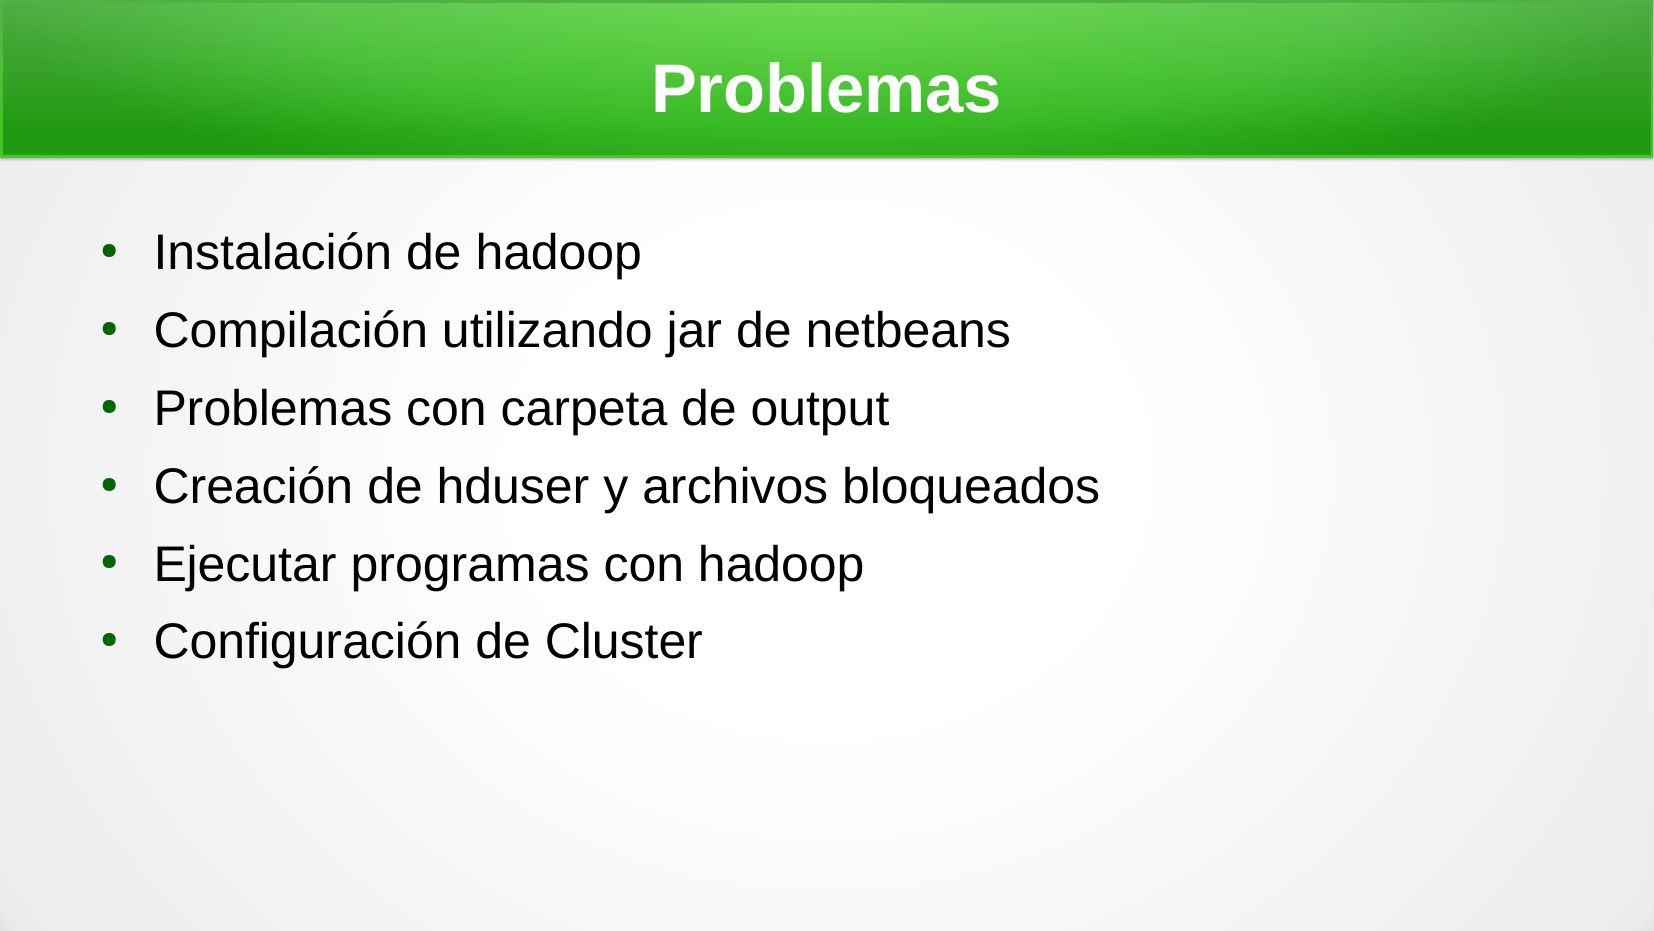

# Problemas
Instalación de hadoop
Compilación utilizando jar de netbeans
Problemas con carpeta de output
Creación de hduser y archivos bloqueados
Ejecutar programas con hadoop
Configuración de Cluster